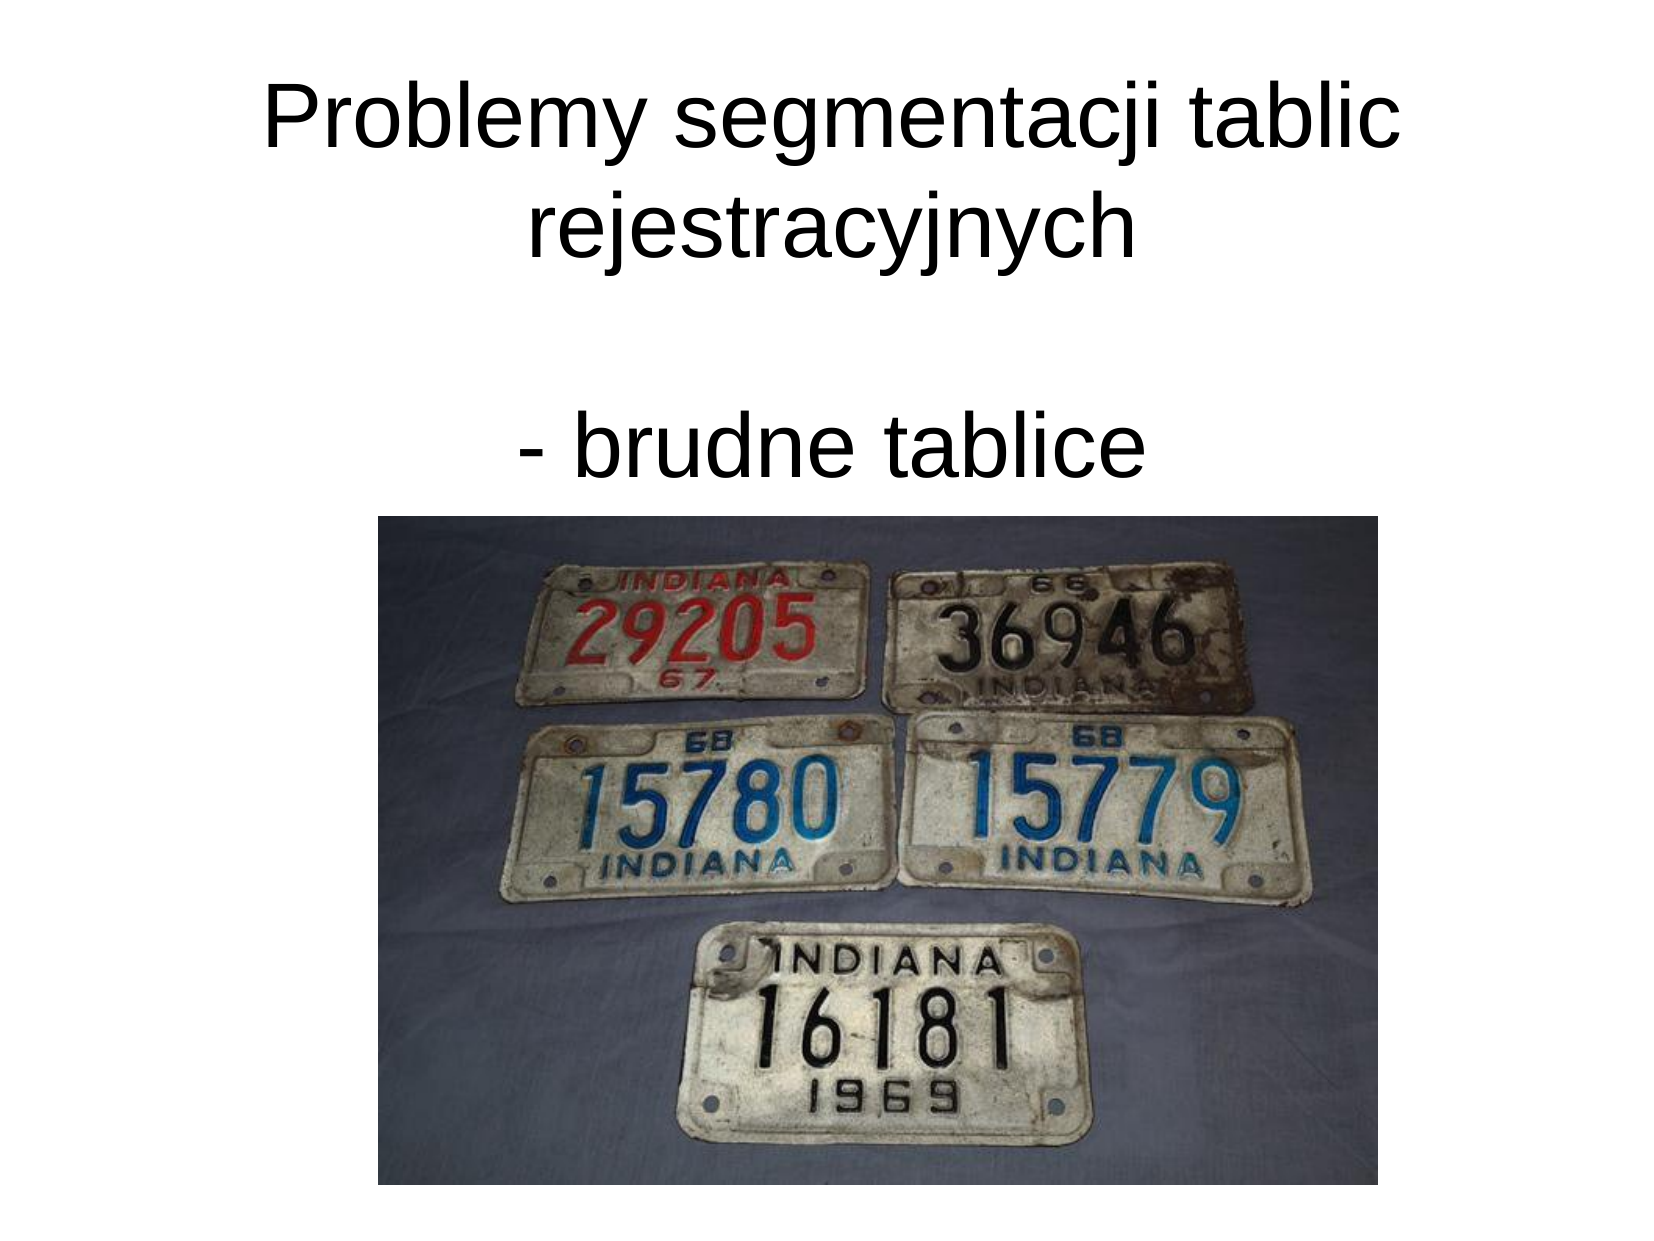

# Problemy segmentacji tablic rejestracyjnych - brudne tablice